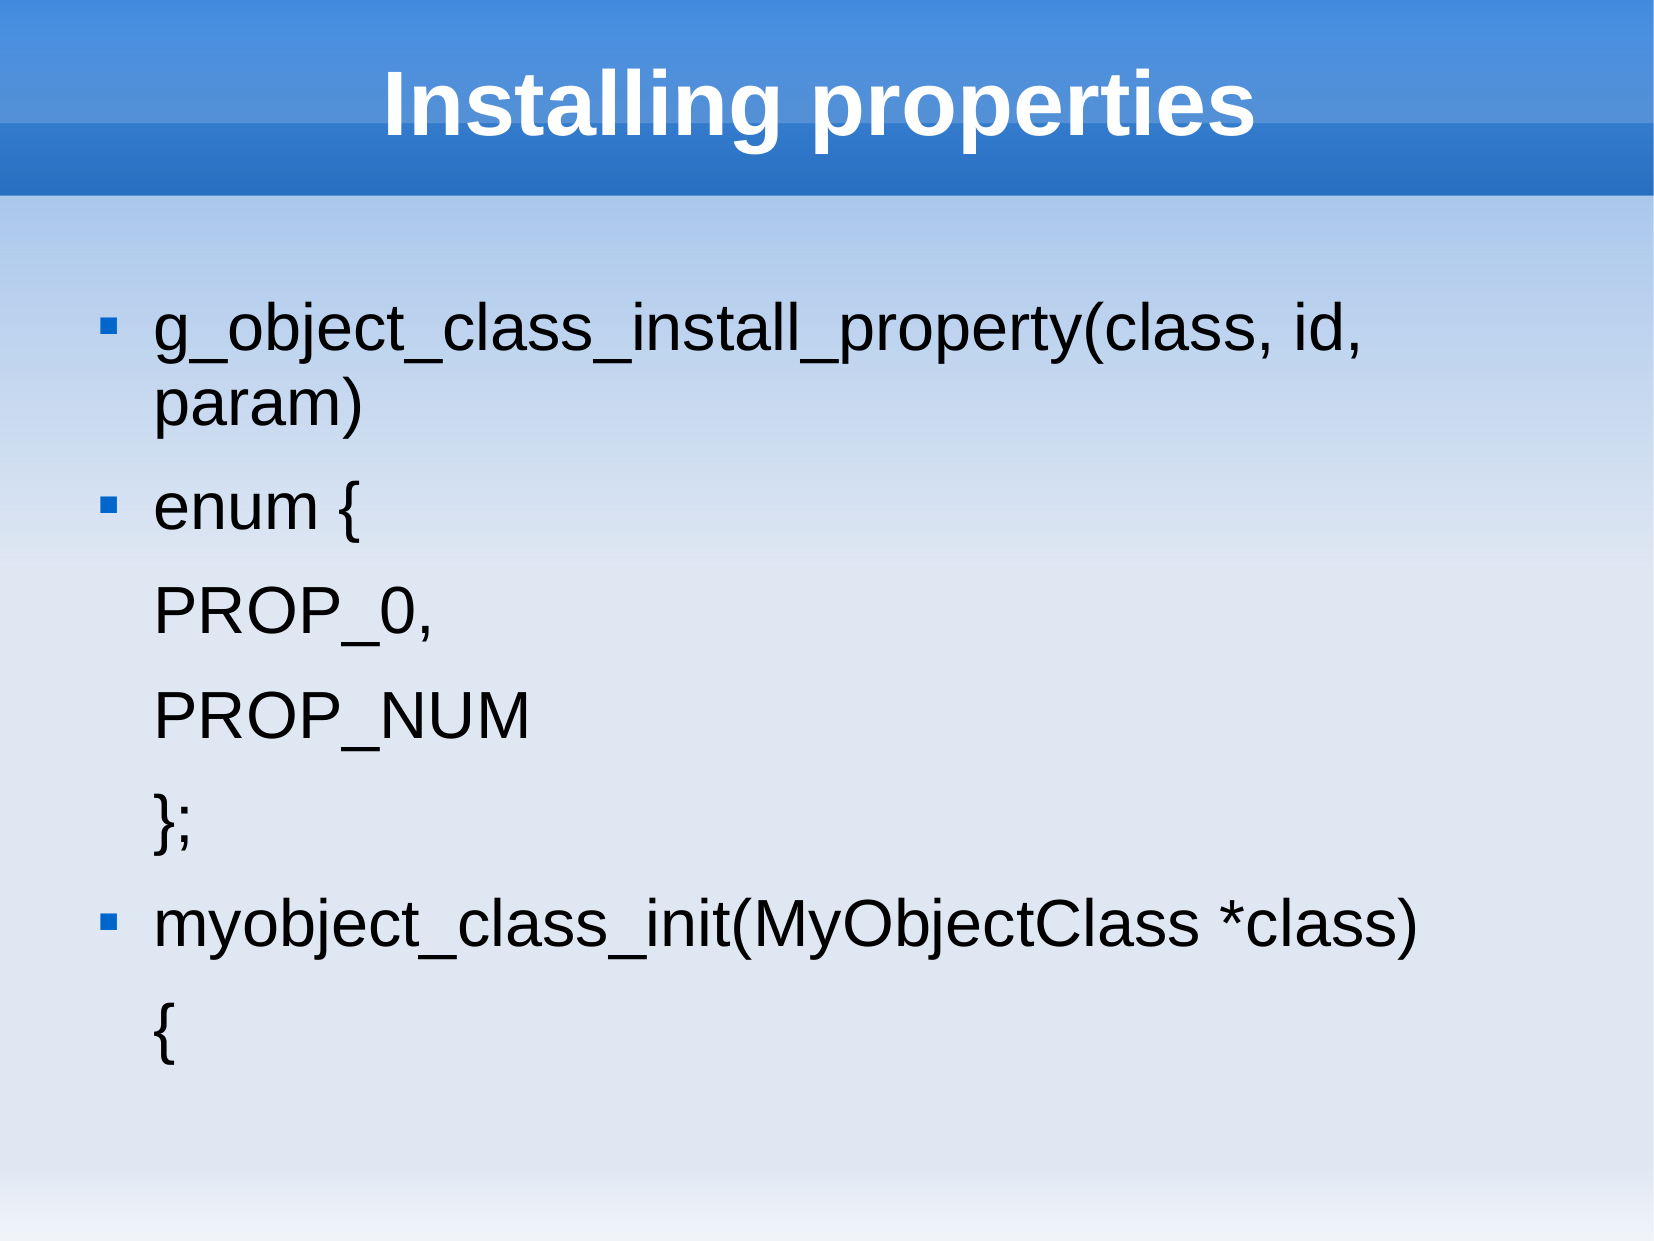

# Installing properties
g_object_class_install_property(class, id, param)
enum {
PROP_0,
PROP_NUM
};
myobject_class_init(MyObjectClass *class)
{